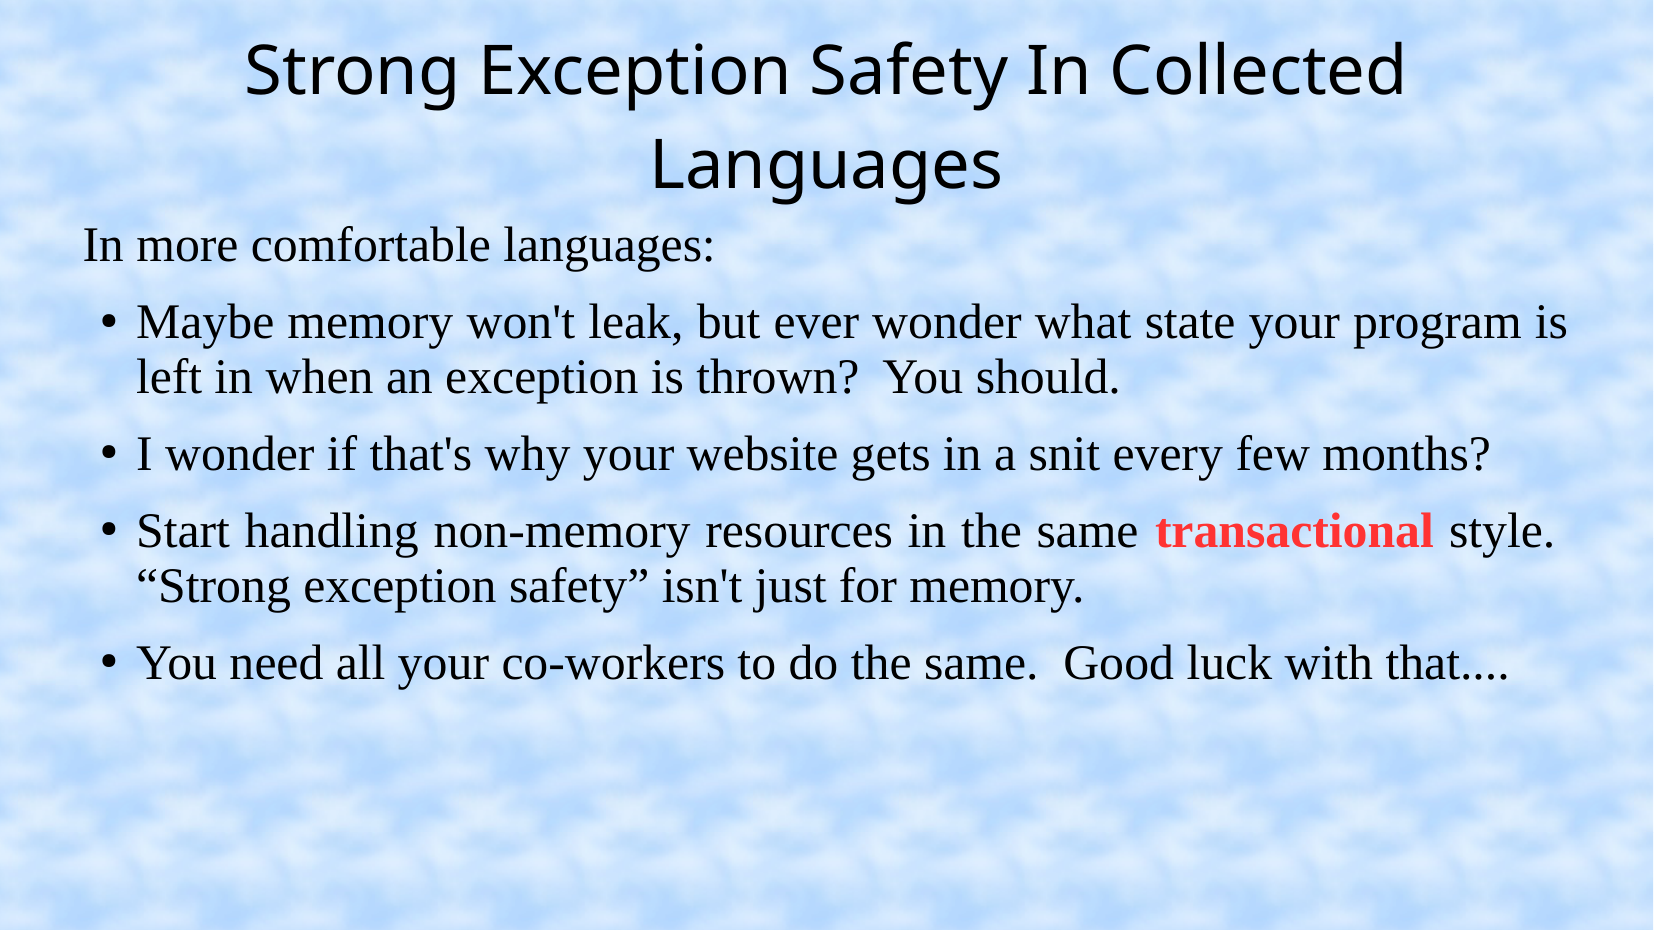

# Strong Exception Safety In Collected Languages
In more comfortable languages:
Maybe memory won't leak, but ever wonder what state your program is left in when an exception is thrown? You should.
I wonder if that's why your website gets in a snit every few months?
Start handling non-memory resources in the same transactional style. “Strong exception safety” isn't just for memory.
You need all your co-workers to do the same. Good luck with that....